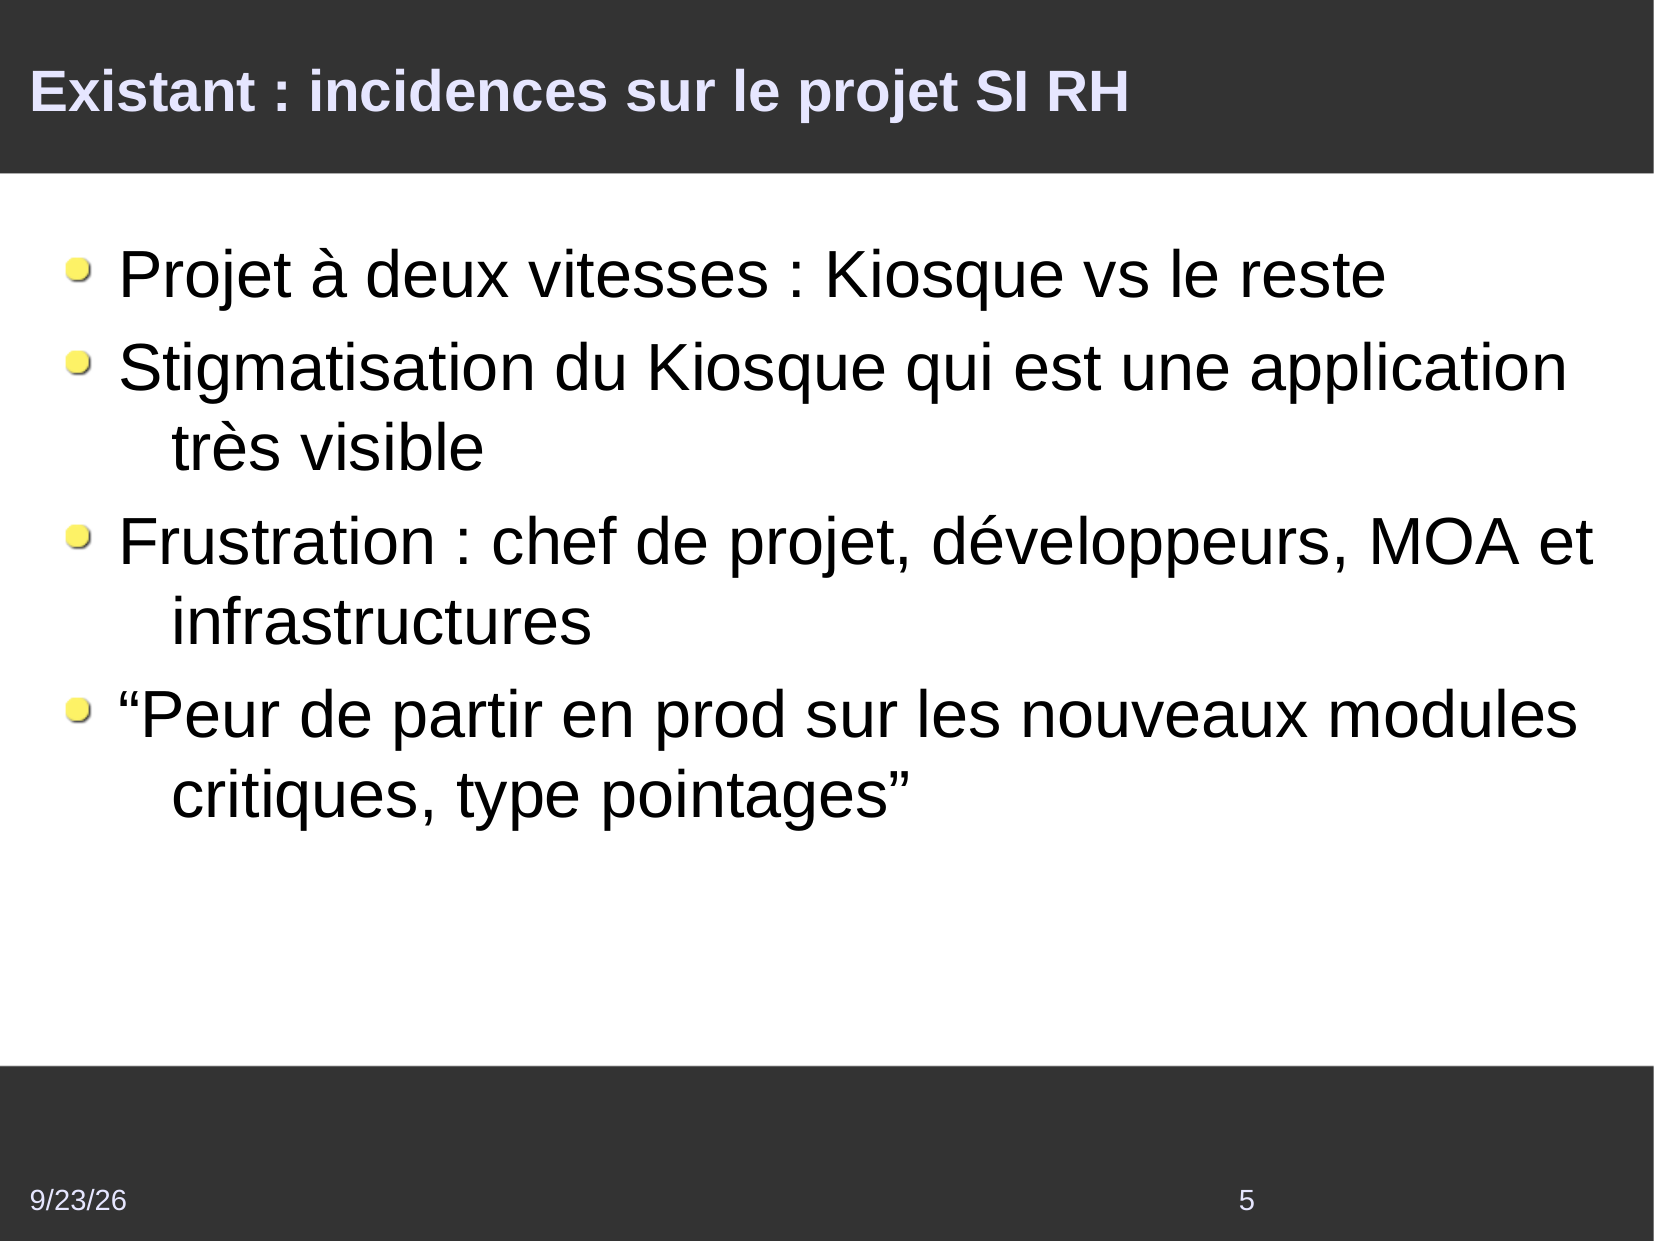

# Existant : incidences sur le projet SI RH
Projet à deux vitesses : Kiosque vs le reste
Stigmatisation du Kiosque qui est une application très visible
Frustration : chef de projet, développeurs, MOA et infrastructures
“Peur de partir en prod sur les nouveaux modules critiques, type pointages”